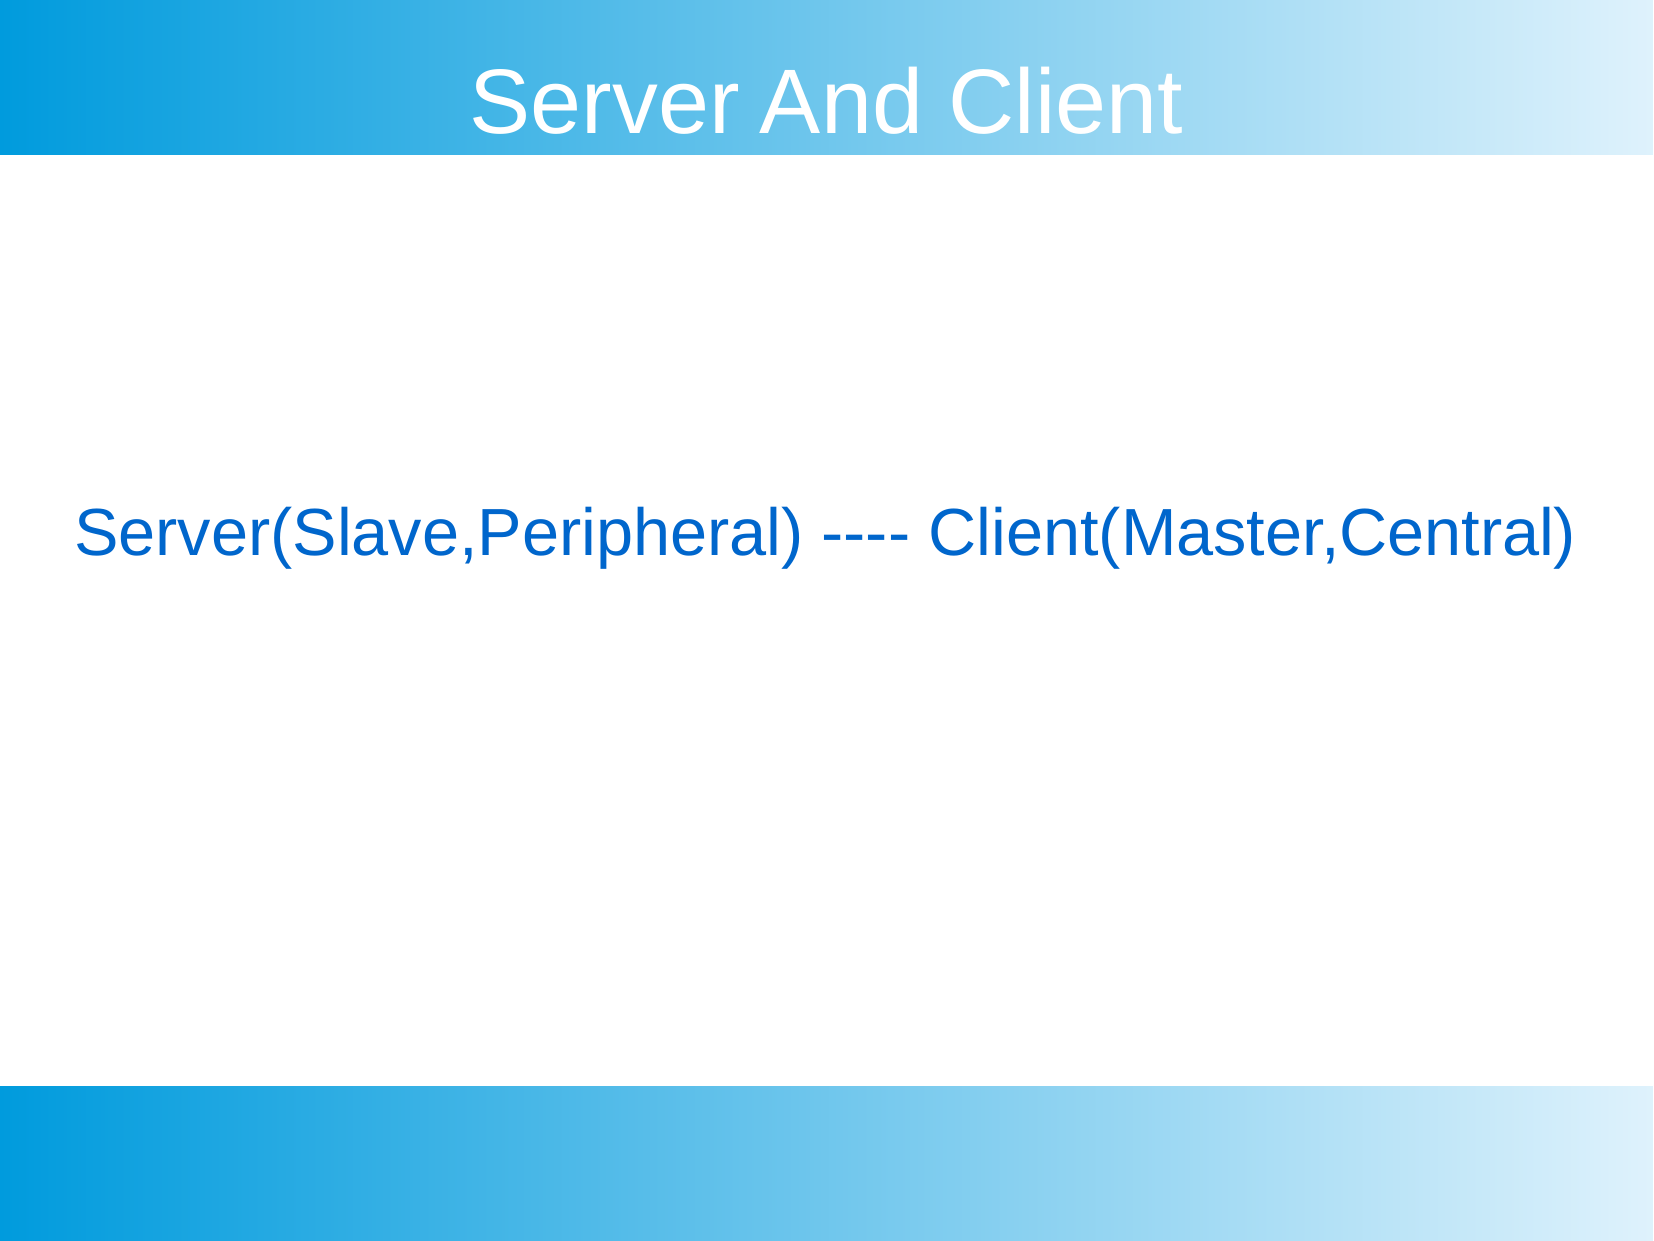

# Server And Client
Server(Slave,Peripheral) ---- Client(Master,Central)